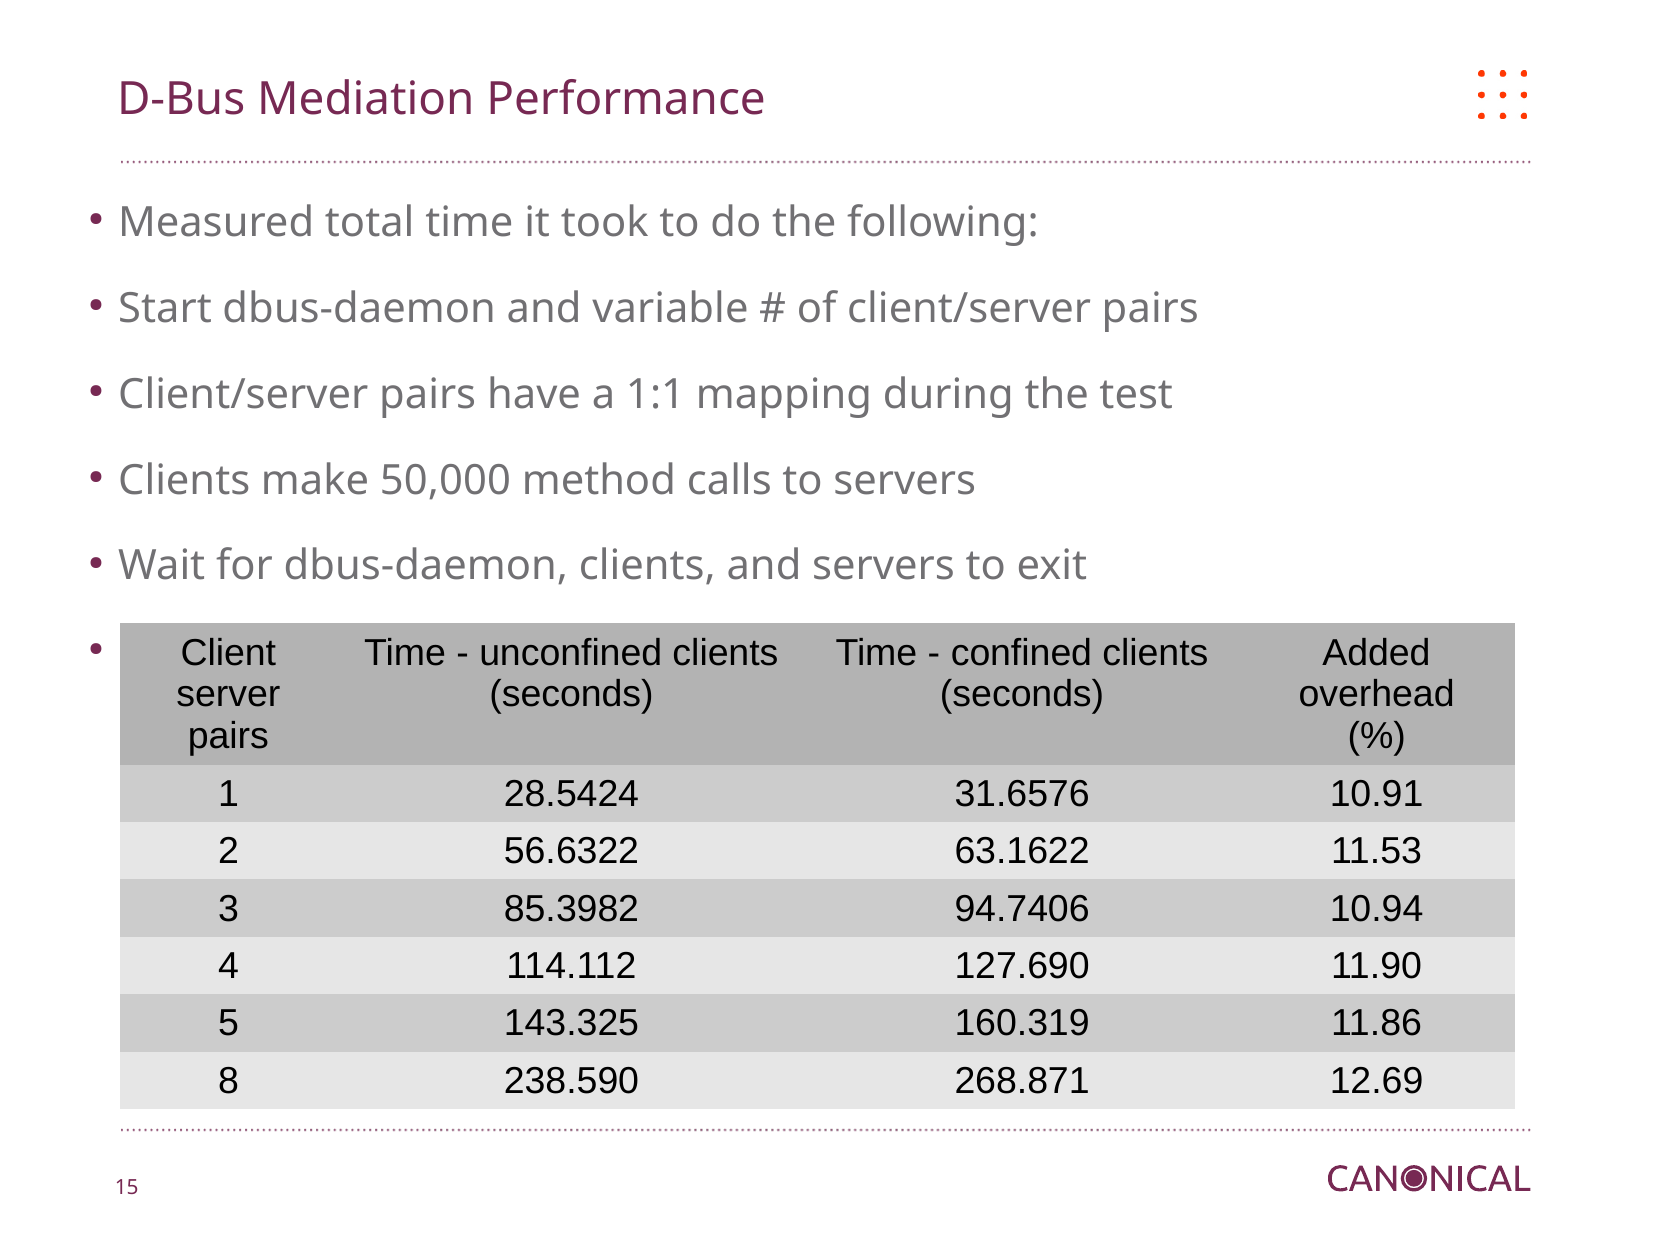

# D-Bus Mediation Performance
Measured total time it took to do the following:
Start dbus-daemon and variable # of client/server pairs
Client/server pairs have a 1:1 mapping during the test
Clients make 50,000 method calls to servers
Wait for dbus-daemon, clients, and servers to exit
Numbers below come from a Nexus 7 running Ubuntu Touch
| Client server pairs | Time - unconfined clients (seconds) | Time - confined clients (seconds) | Added overhead (%) |
| --- | --- | --- | --- |
| 1 | 28.5424 | 31.6576 | 10.91 |
| 2 | 56.6322 | 63.1622 | 11.53 |
| 3 | 85.3982 | 94.7406 | 10.94 |
| 4 | 114.112 | 127.690 | 11.90 |
| 5 | 143.325 | 160.319 | 11.86 |
| 8 | 238.590 | 268.871 | 12.69 |